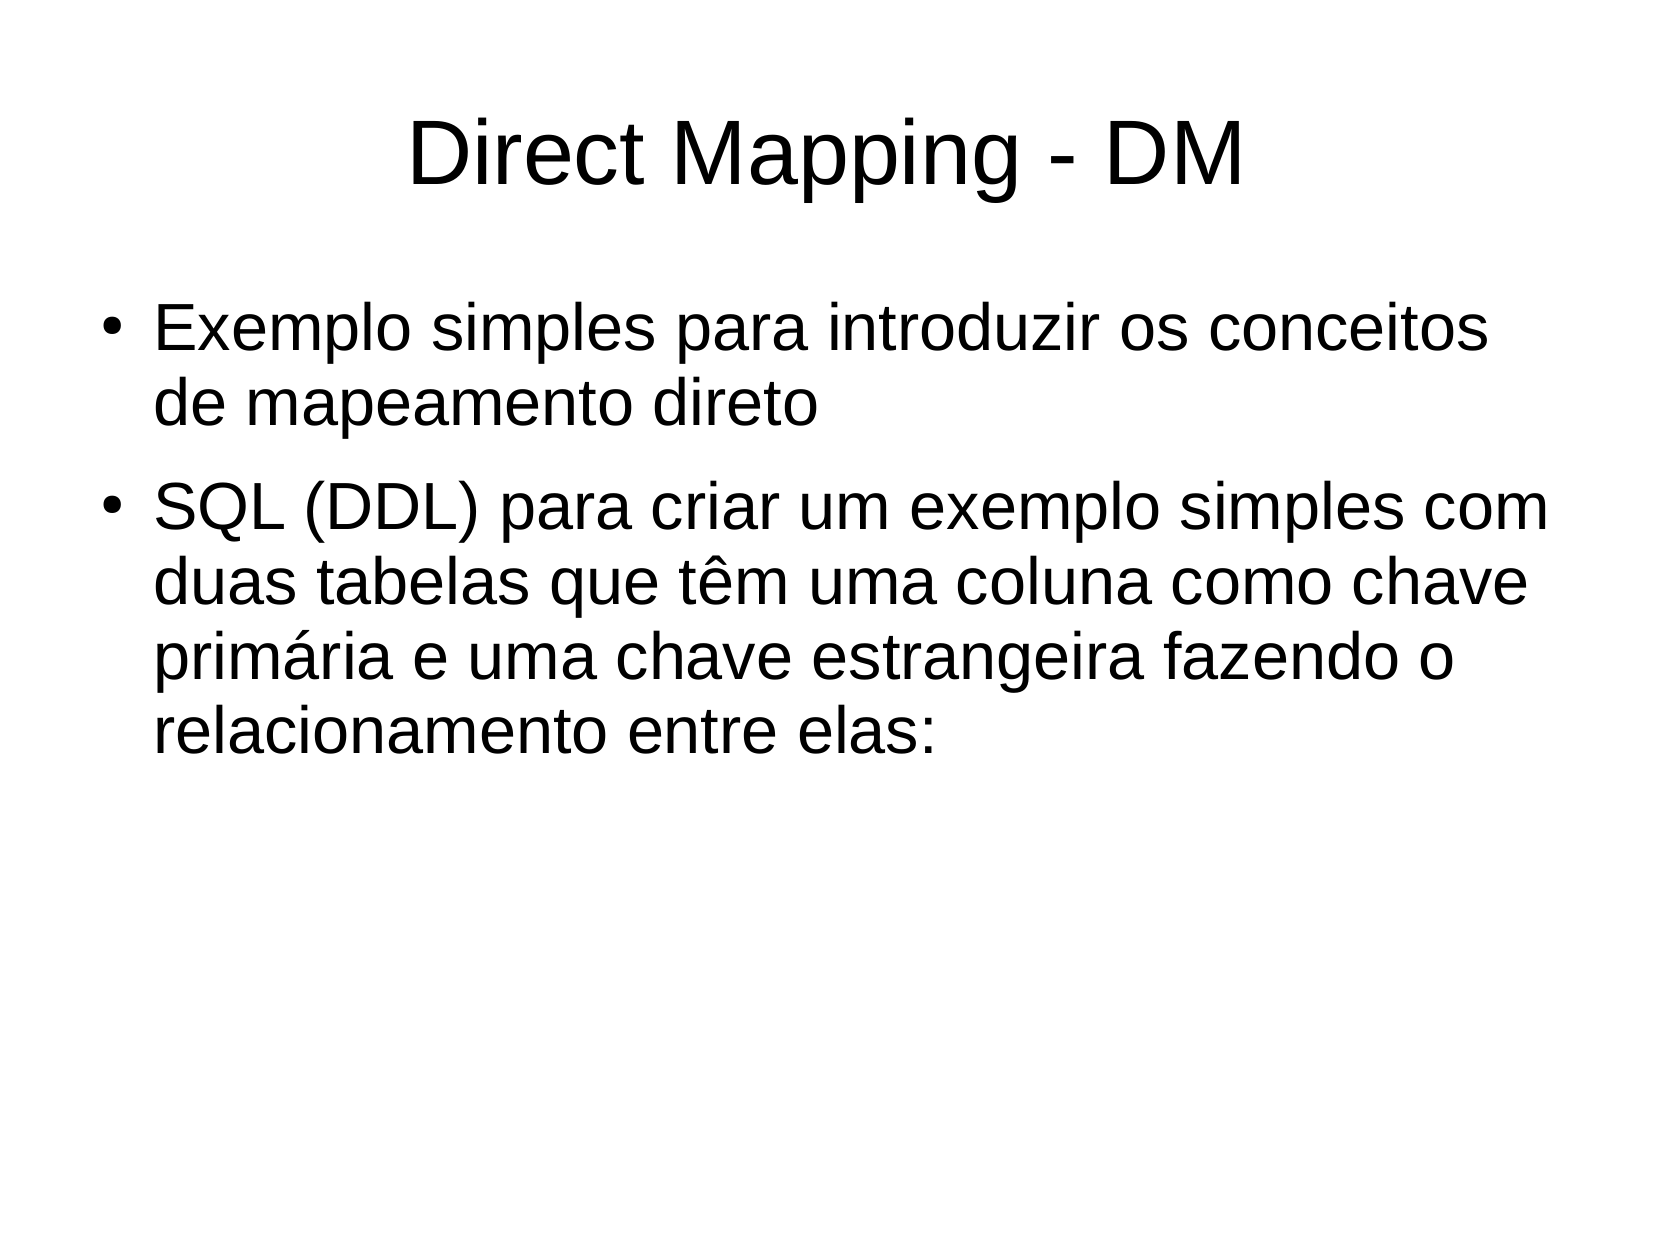

# Direct Mapping - DM
Exemplo simples para introduzir os conceitos de mapeamento direto
SQL (DDL) para criar um exemplo simples com duas tabelas que têm uma coluna como chave primária e uma chave estrangeira fazendo o relacionamento entre elas: